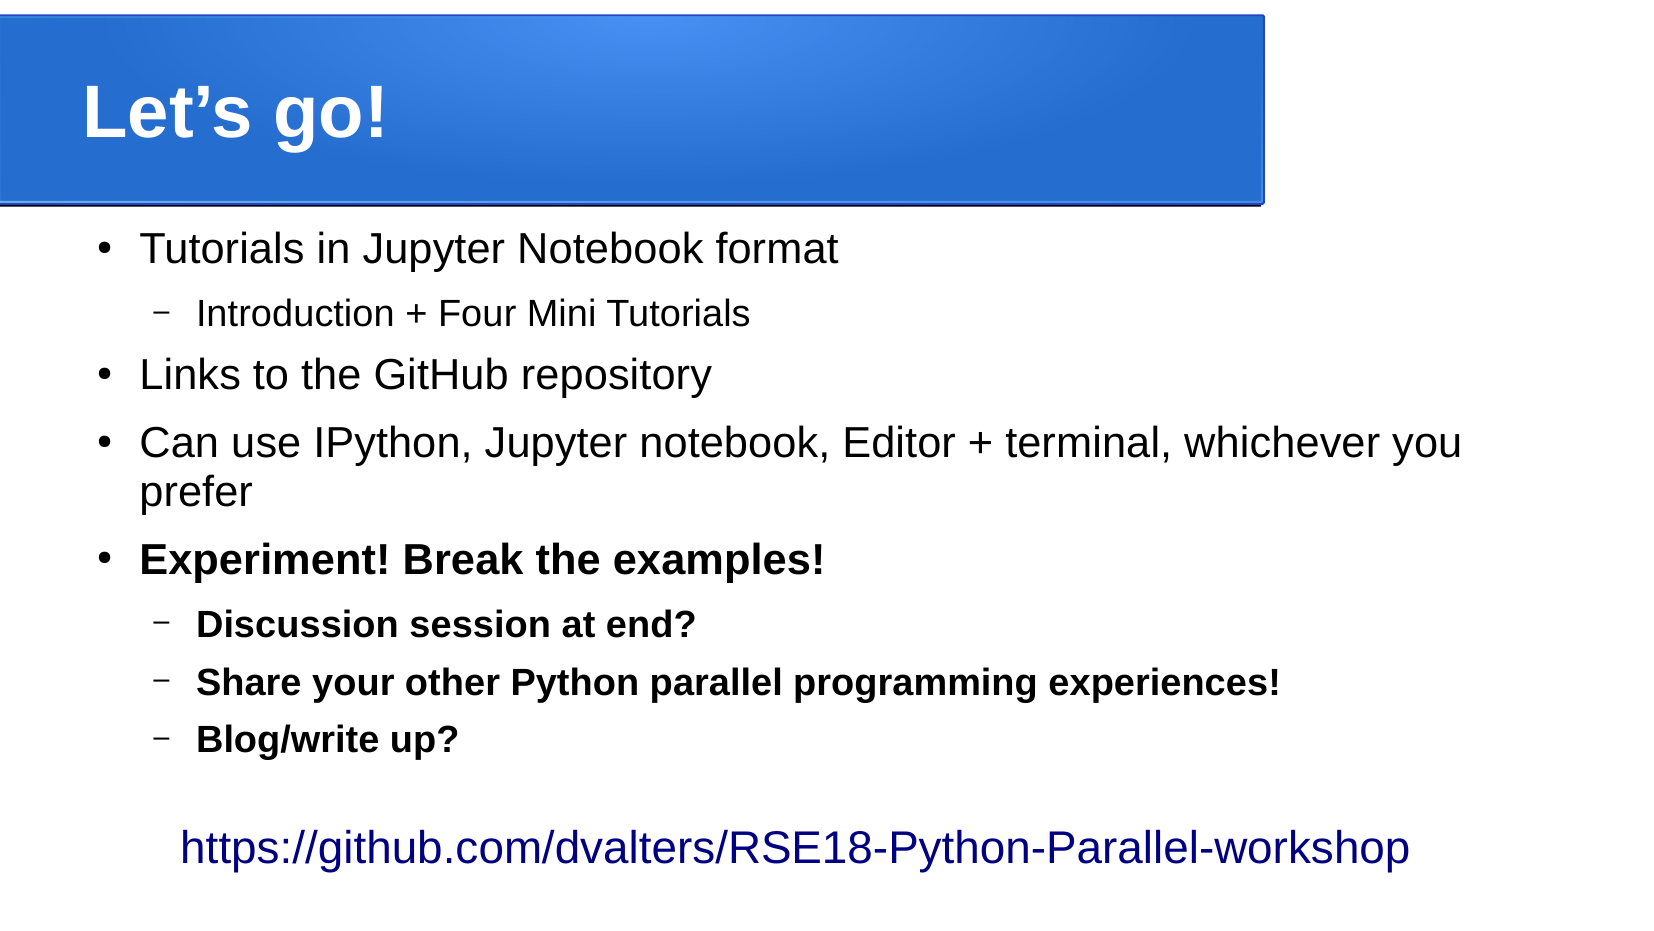

# Let’s go!
Tutorials in Jupyter Notebook format
Introduction + Four Mini Tutorials
Links to the GitHub repository
Can use IPython, Jupyter notebook, Editor + terminal, whichever you prefer
Experiment! Break the examples!
Discussion session at end?
Share your other Python parallel programming experiences!
Blog/write up?
https://github.com/dvalters/RSE18-Python-Parallel-workshop